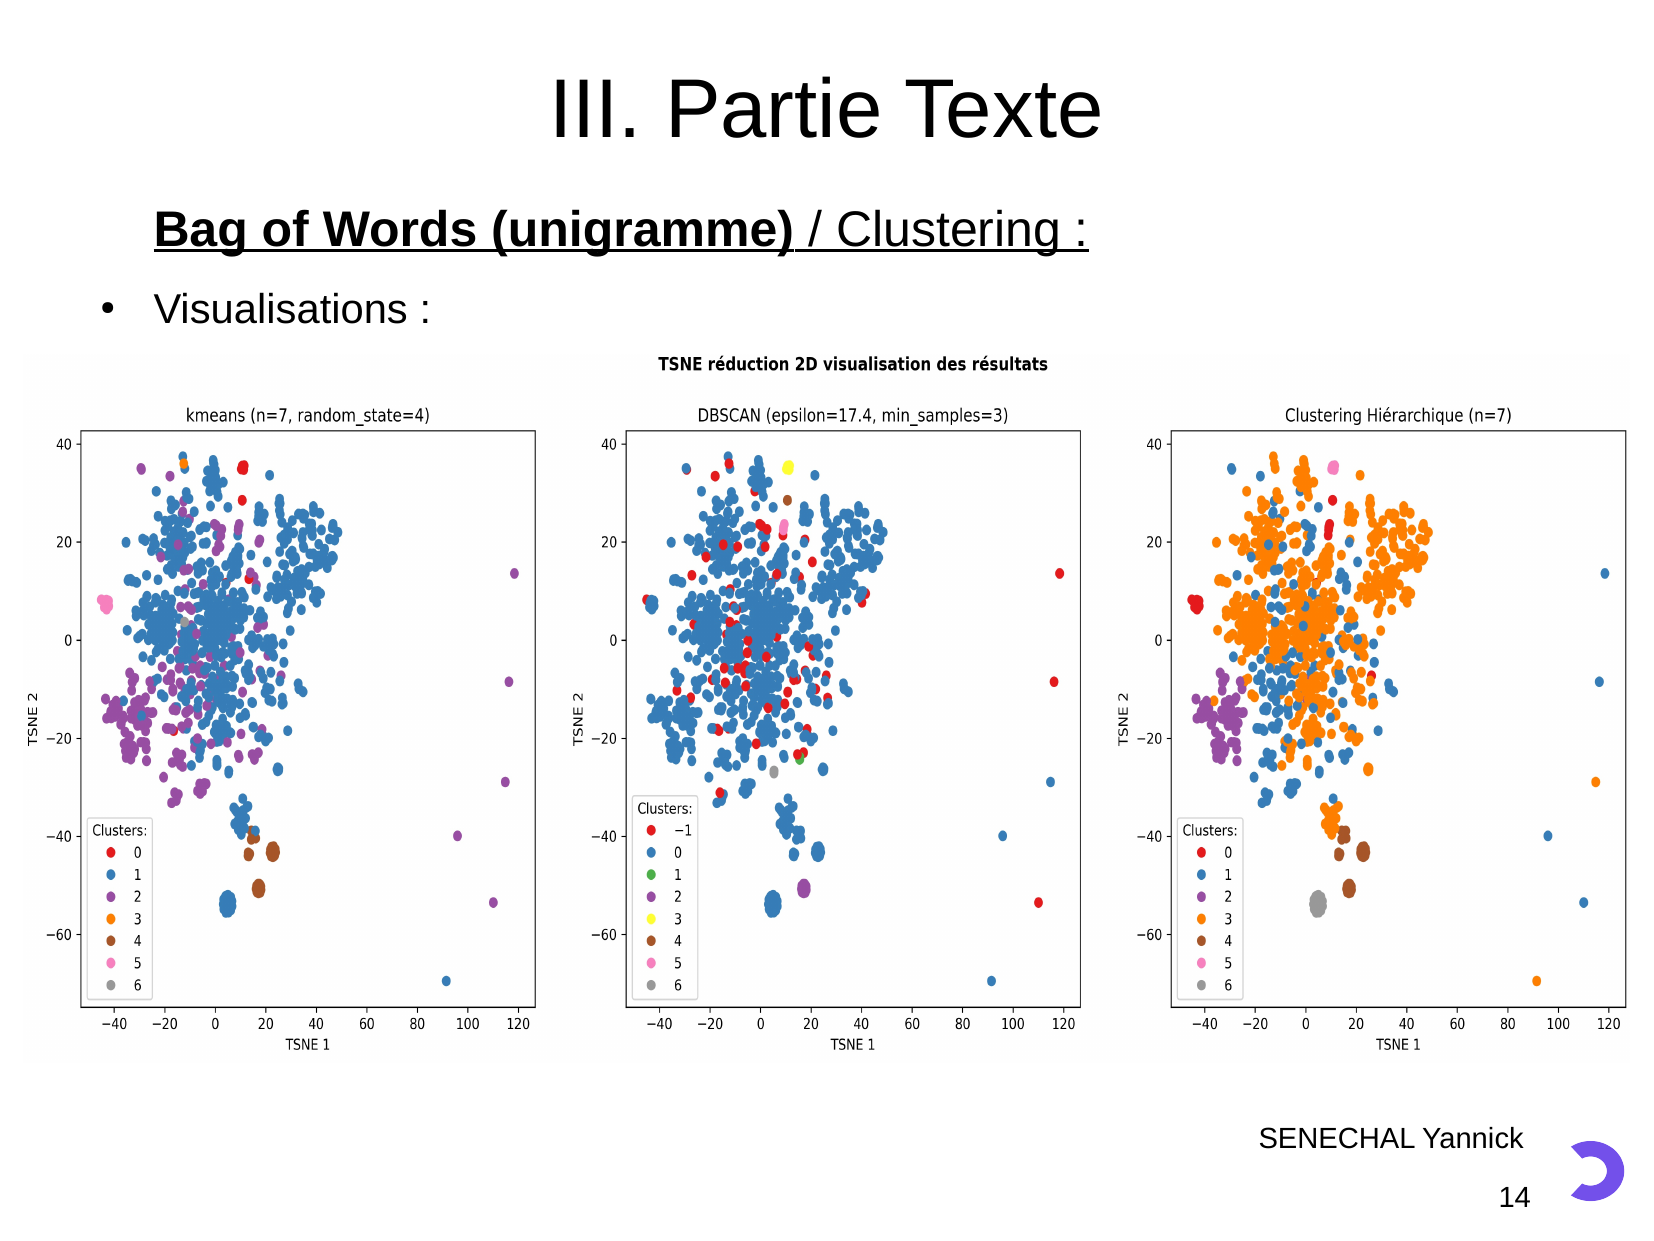

# III. Partie Texte
Bag of Words (unigramme) / Clustering :
Visualisations :
SENECHAL Yannick
14